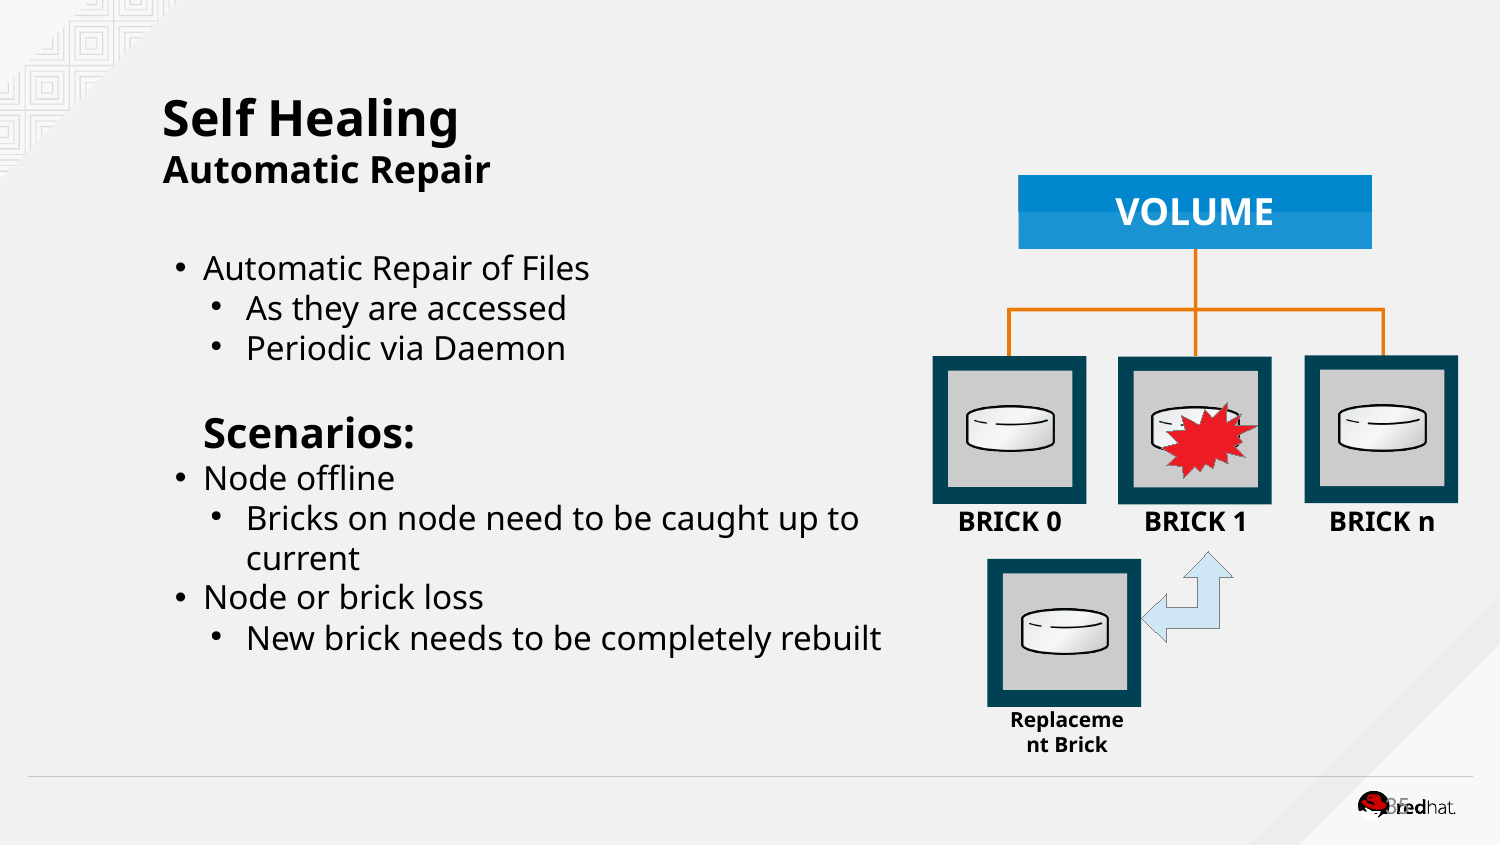

Self Healing
Automatic Repair
VOLUME
Automatic Repair of Files
As they are accessed
Periodic via Daemon
Scenarios:
Node offline
Bricks on node need to be caught up to current
Node or brick loss
New brick needs to be completely rebuilt
BRICK 0
BRICK 1
BRICK n
Replacement Brick